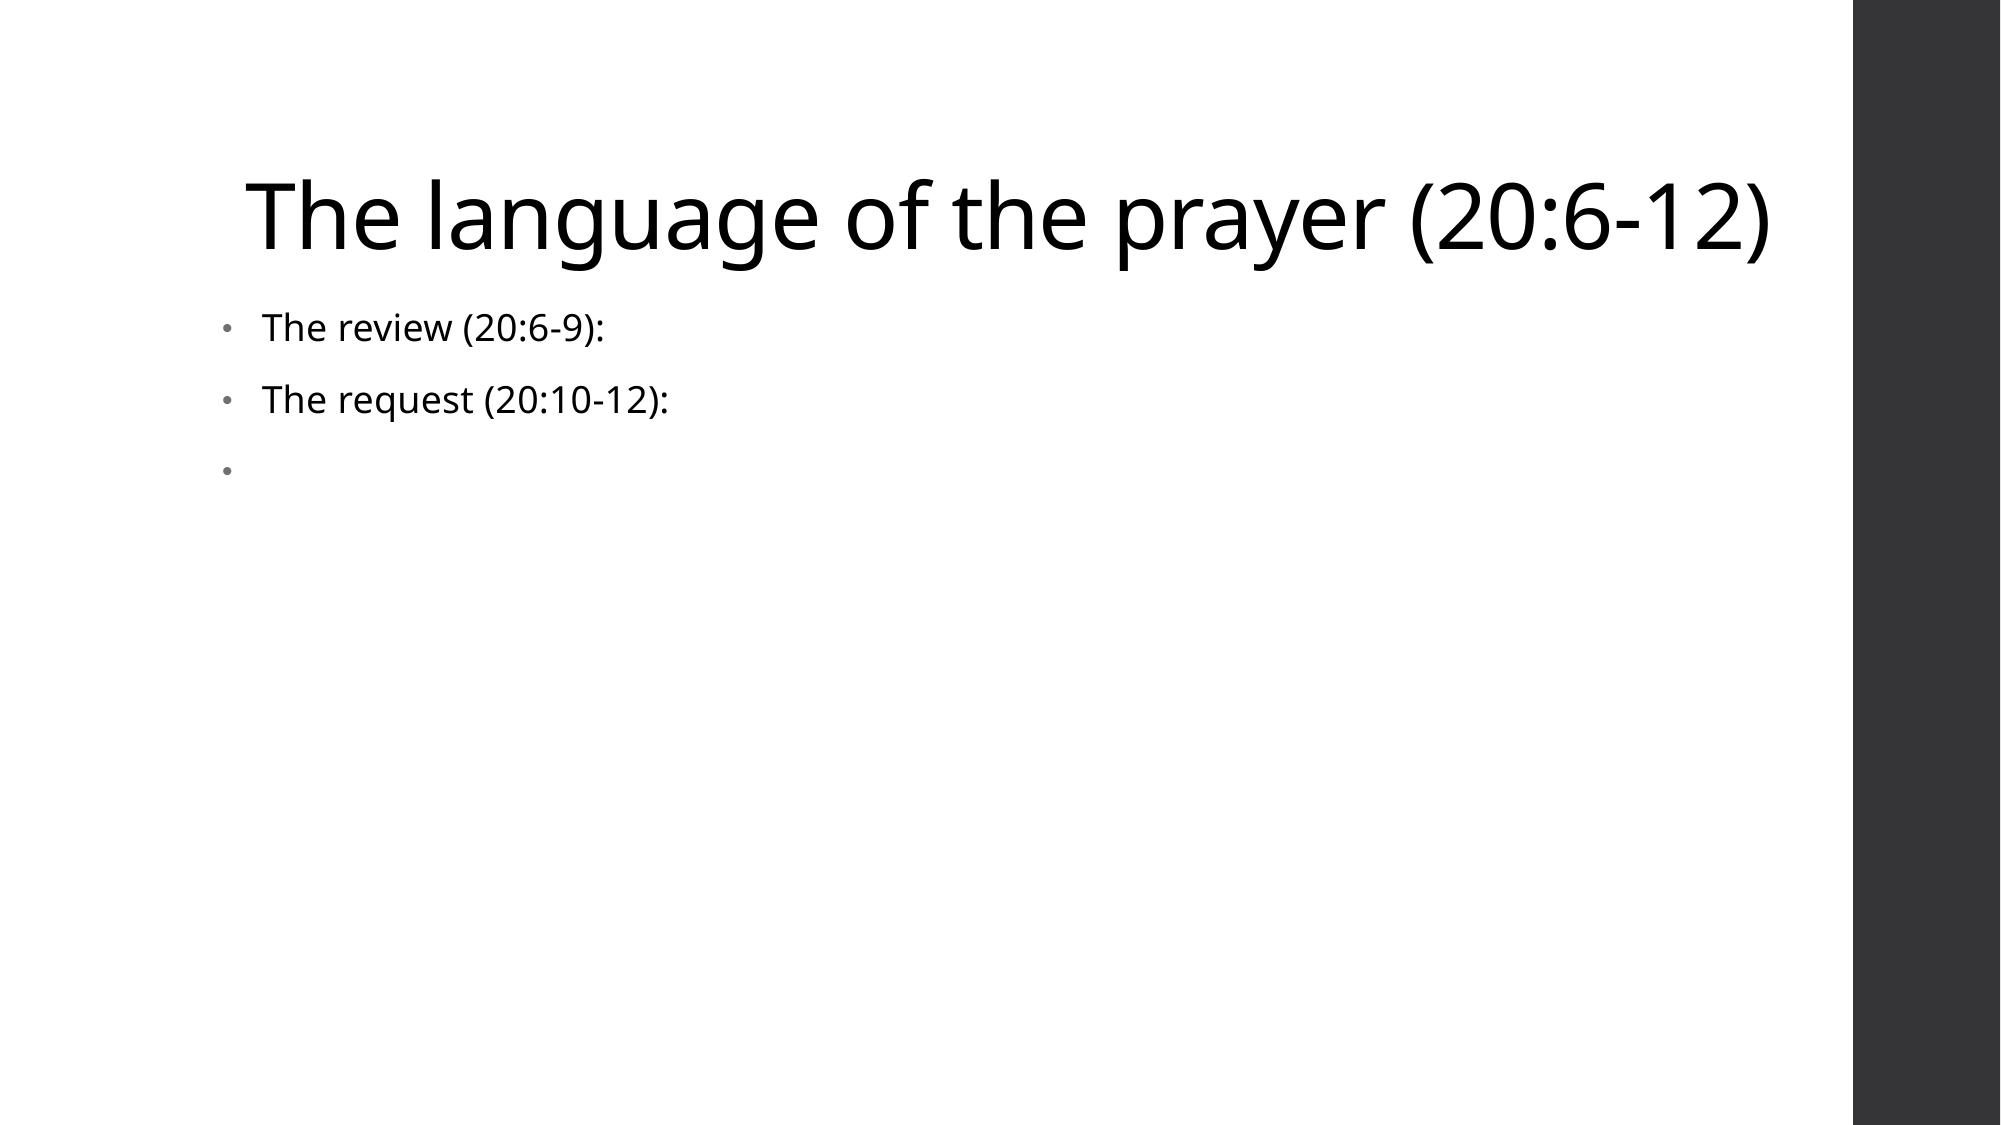

# The language of the prayer (20:6-12)
 The review (20:6-9):
 The request (20:10-12):